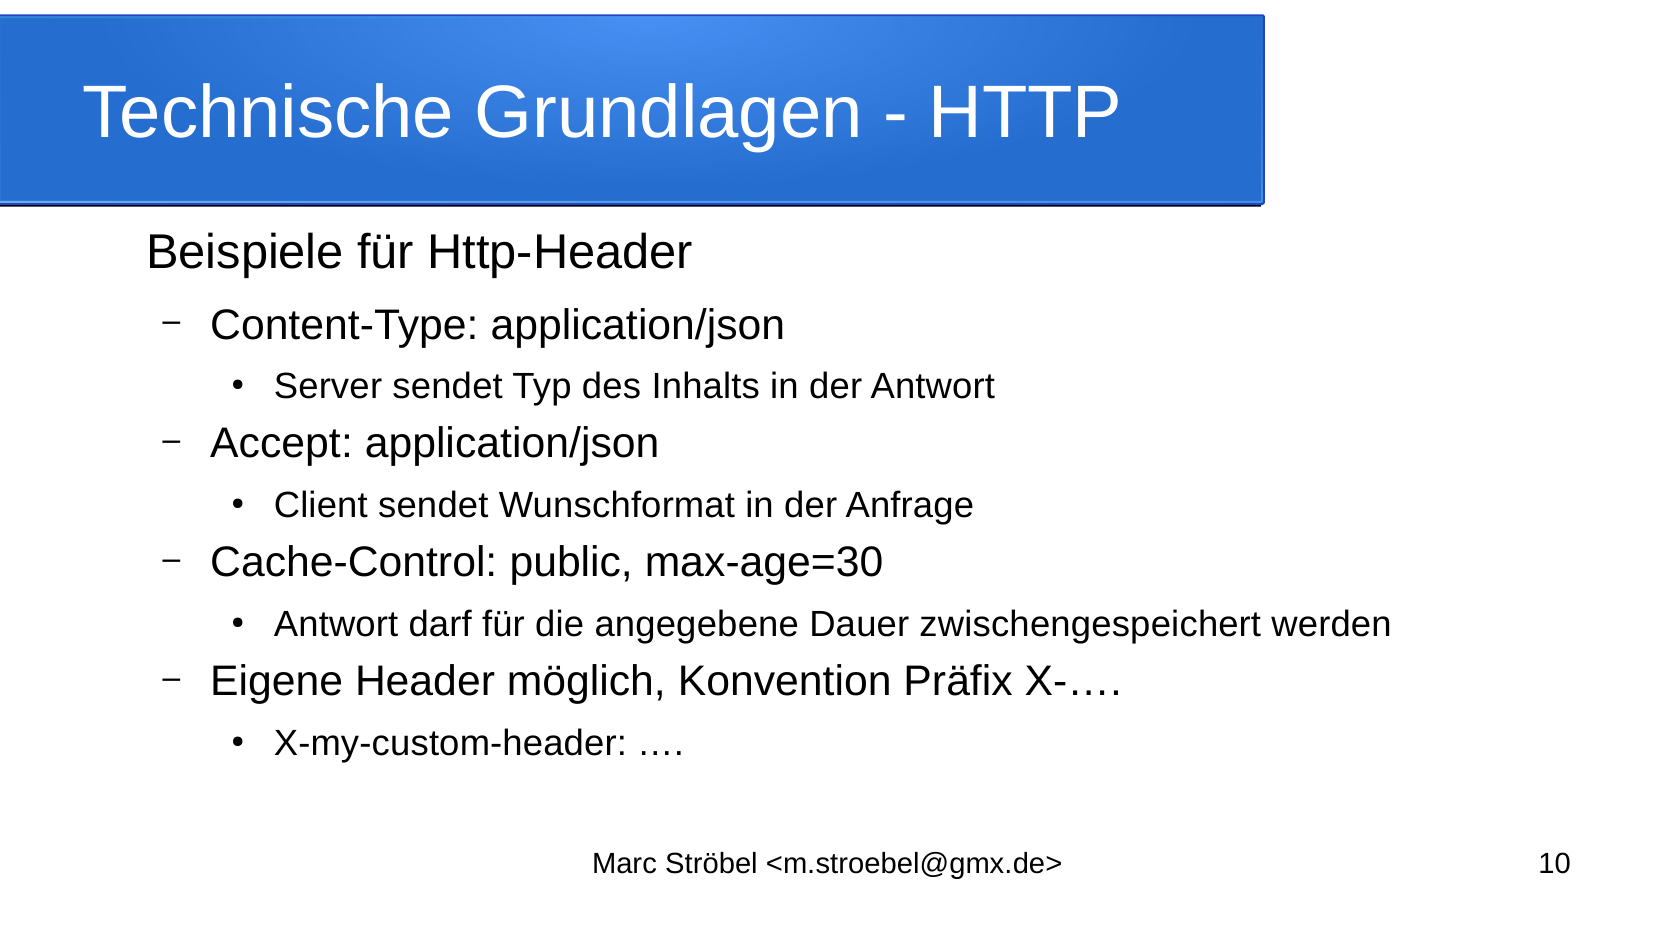

# Technische Grundlagen - HTTP
Beispiele für Http-Header
Content-Type: application/json
Server sendet Typ des Inhalts in der Antwort
Accept: application/json
Client sendet Wunschformat in der Anfrage
Cache-Control: public, max-age=30
Antwort darf für die angegebene Dauer zwischengespeichert werden
Eigene Header möglich, Konvention Präfix X-….
X-my-custom-header: ….
Marc Ströbel <m.stroebel@gmx.de>
10